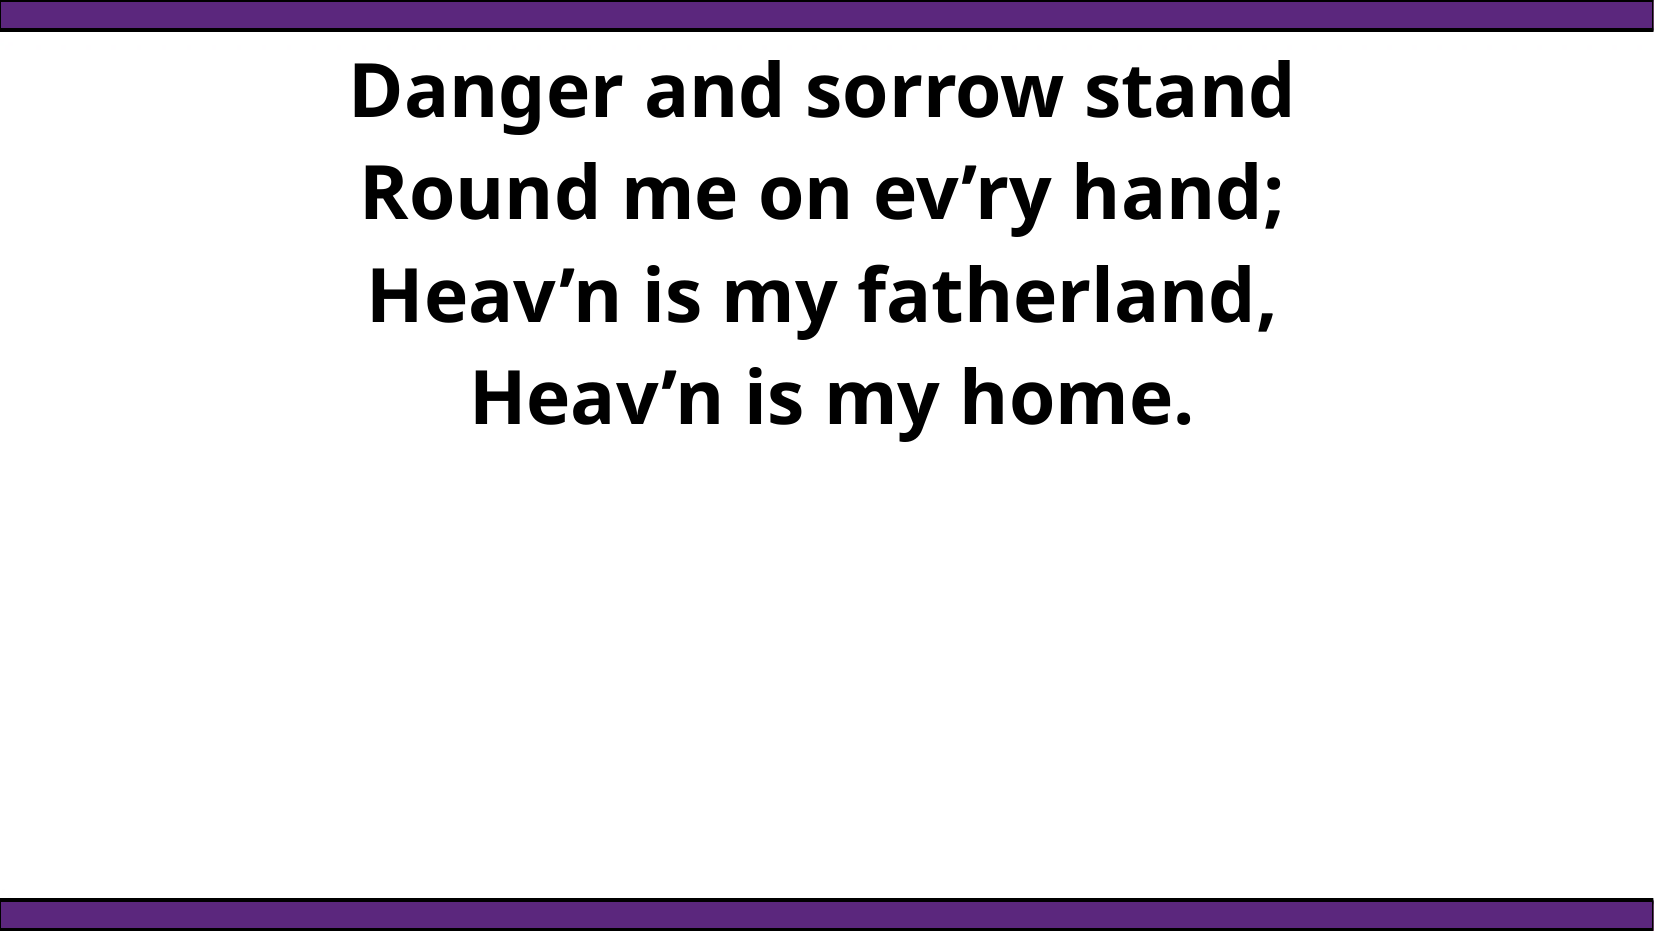

Danger and sorrow stand
Round me on ev’ry hand;
Heav’n is my fatherland,
Heav’n is my home.